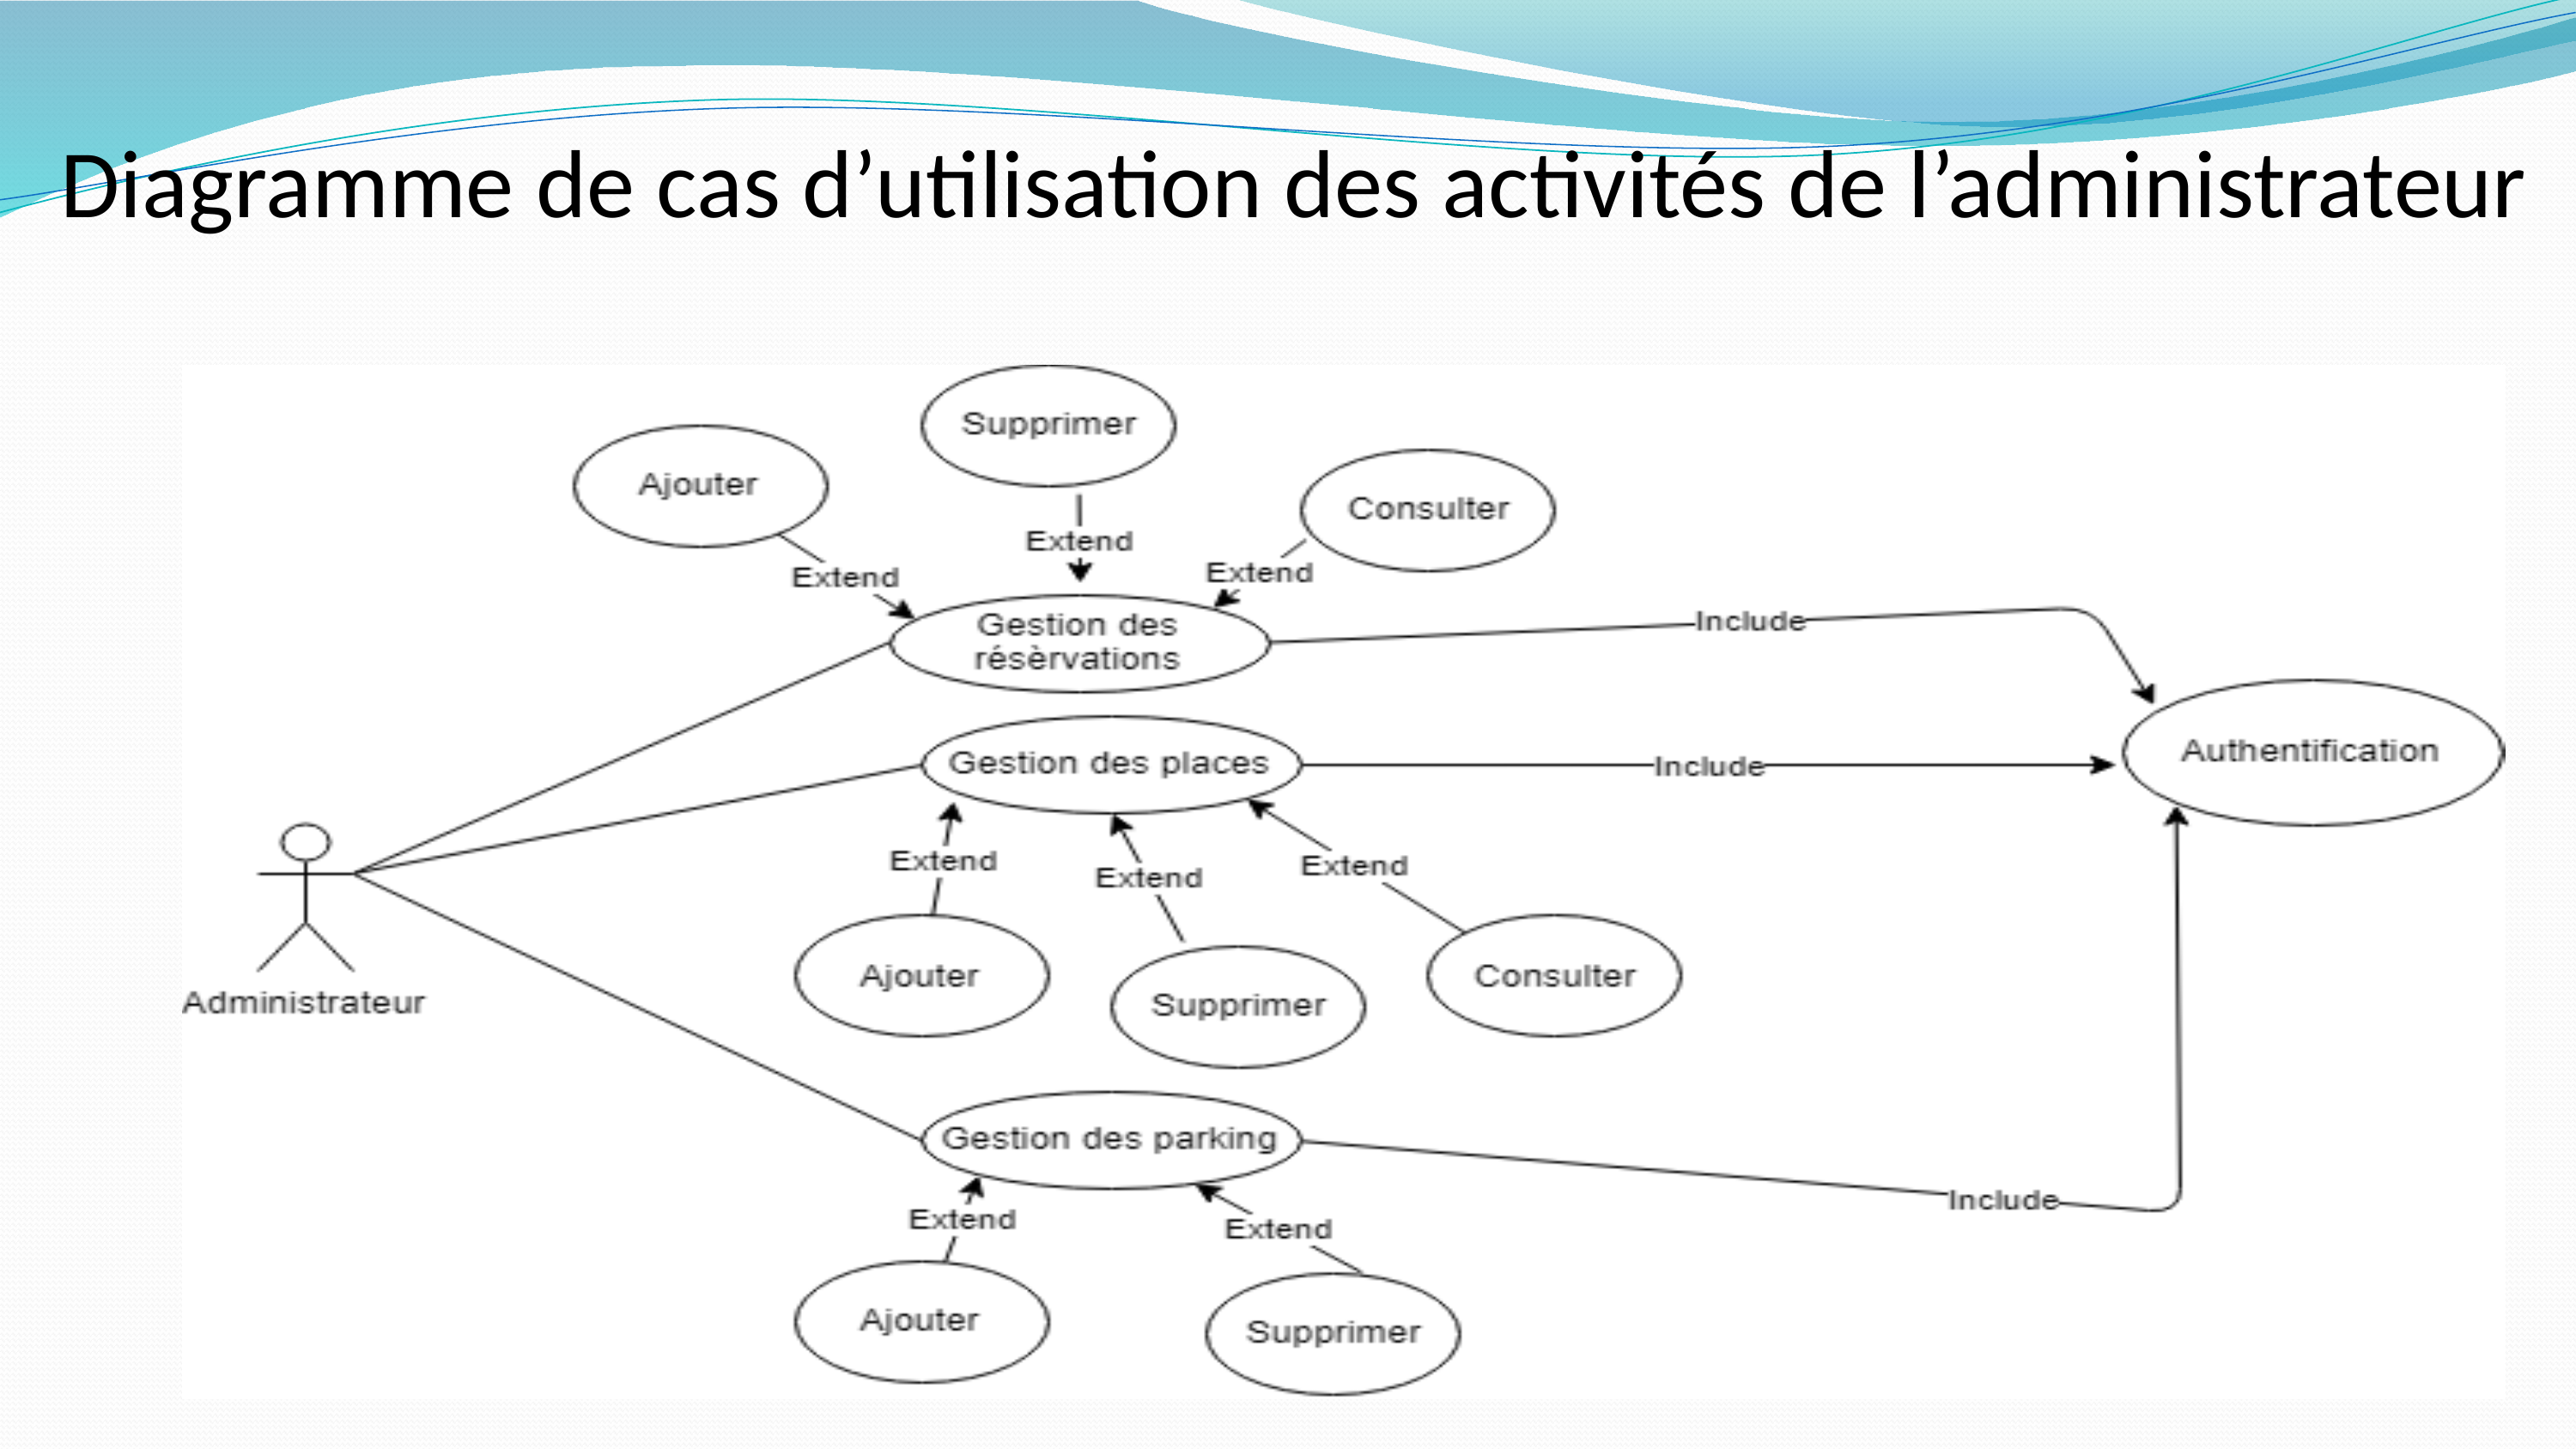

# Diagramme de cas d’utilisation des activités de l’administrateur